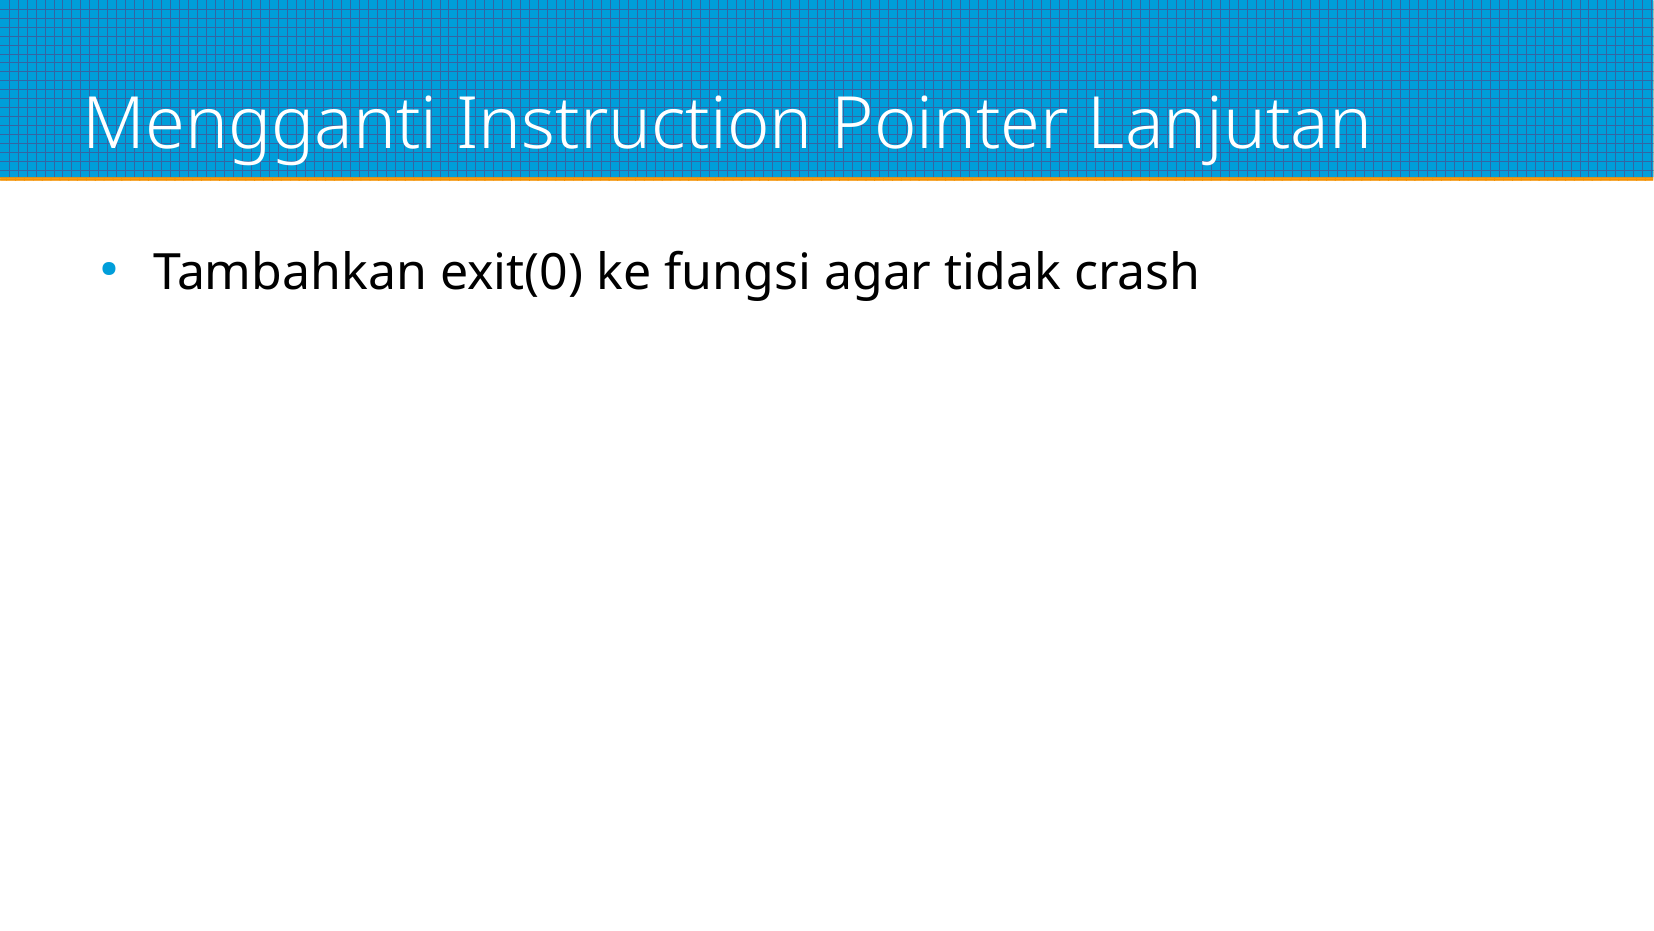

# Mengganti Instruction Pointer Lanjutan
Tambahkan exit(0) ke fungsi agar tidak crash